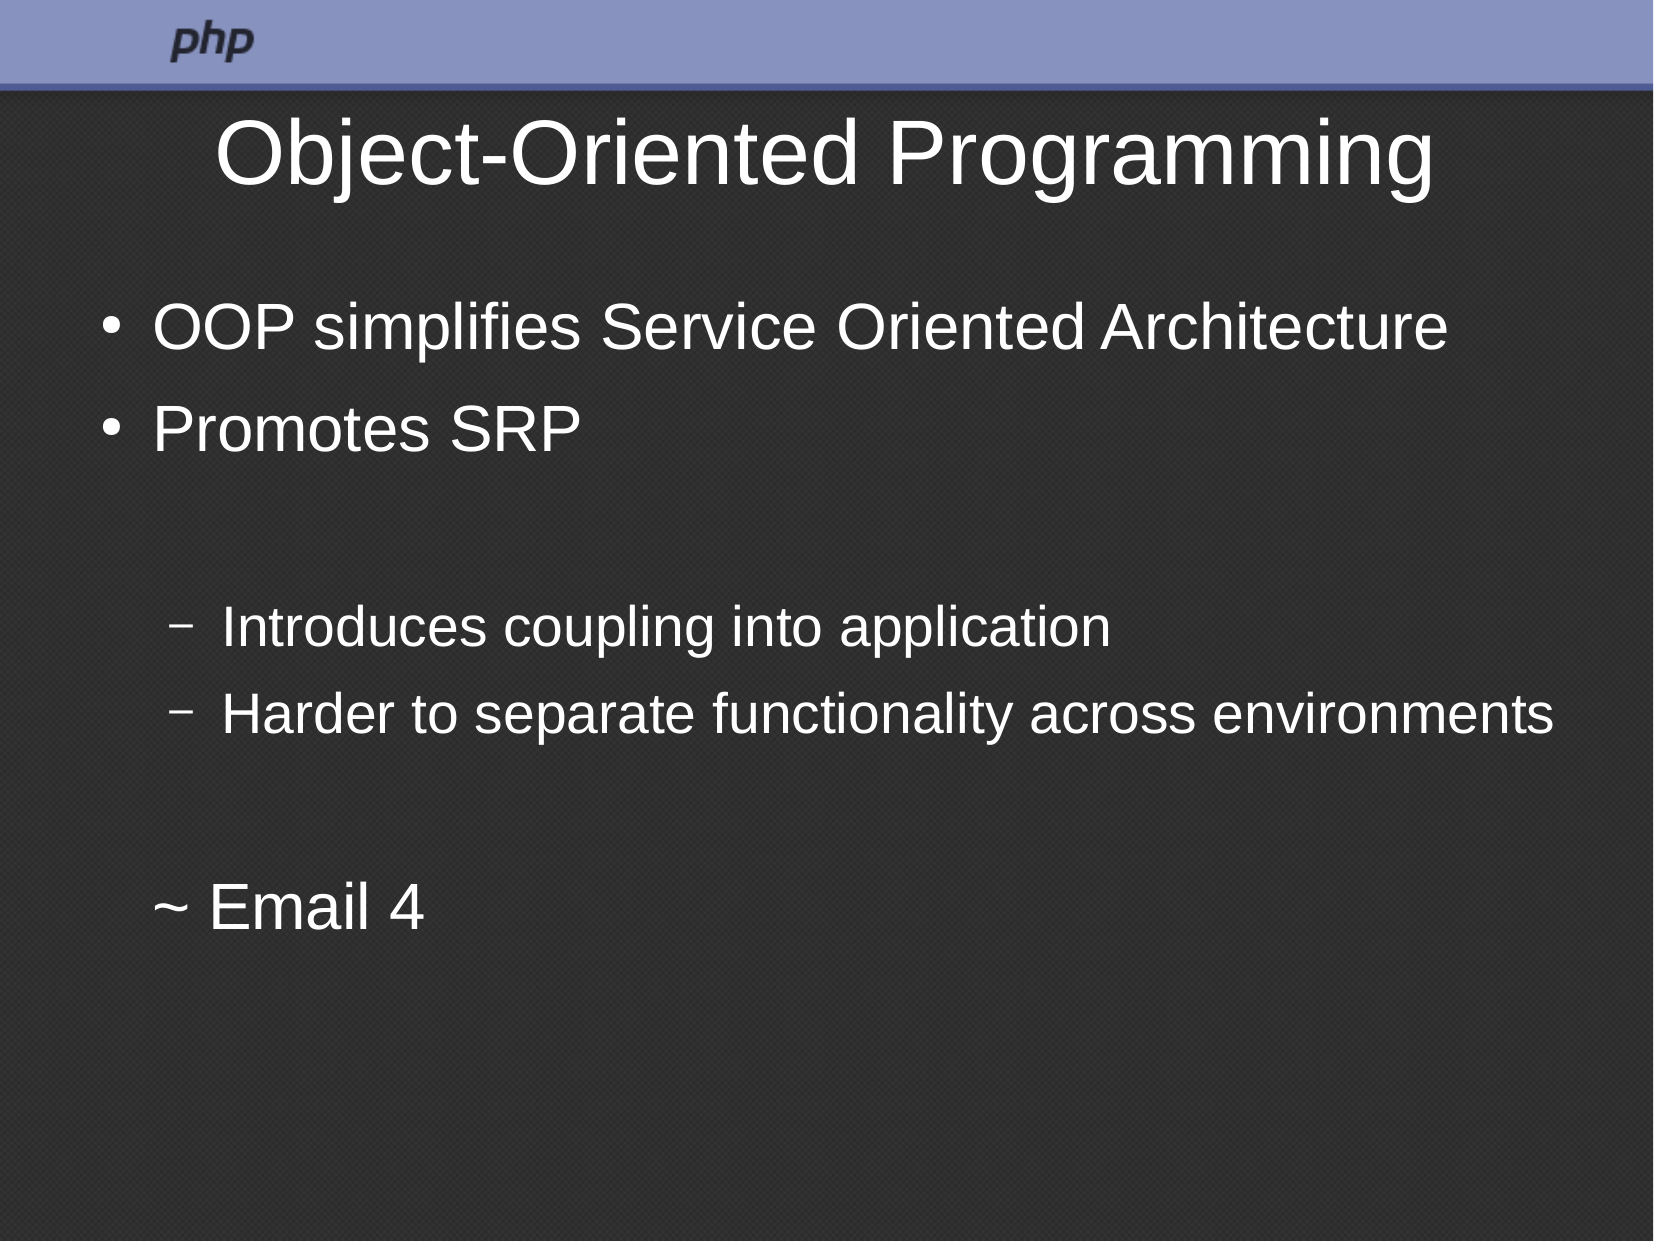

# Object-Oriented Programming
OOP simplifies Service Oriented Architecture
Promotes SRP
Introduces coupling into application
Harder to separate functionality across environments
~ Email 4